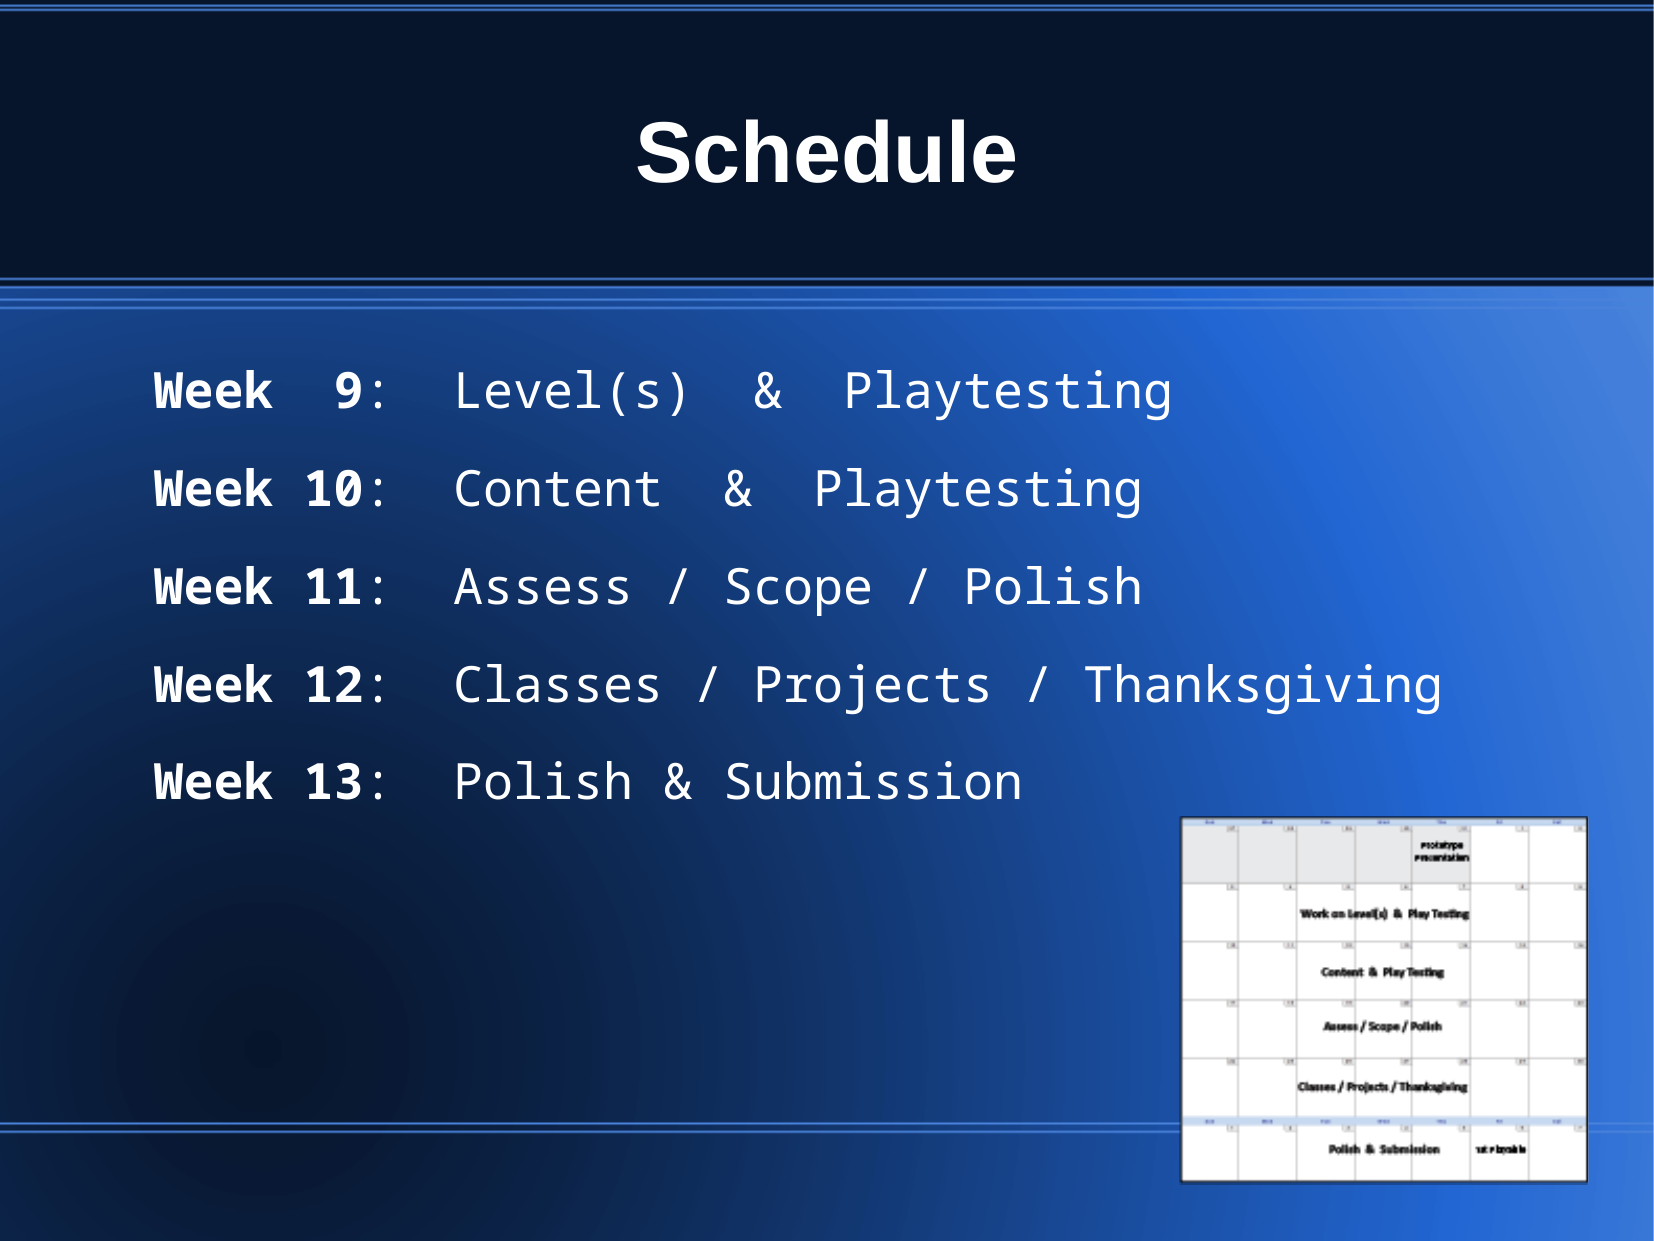

# Schedule
Week 9: Level(s) & Playtesting
Week 10: Content & Playtesting
Week 11: Assess / Scope / Polish
Week 12: Classes / Projects / Thanksgiving
Week 13: Polish & Submission